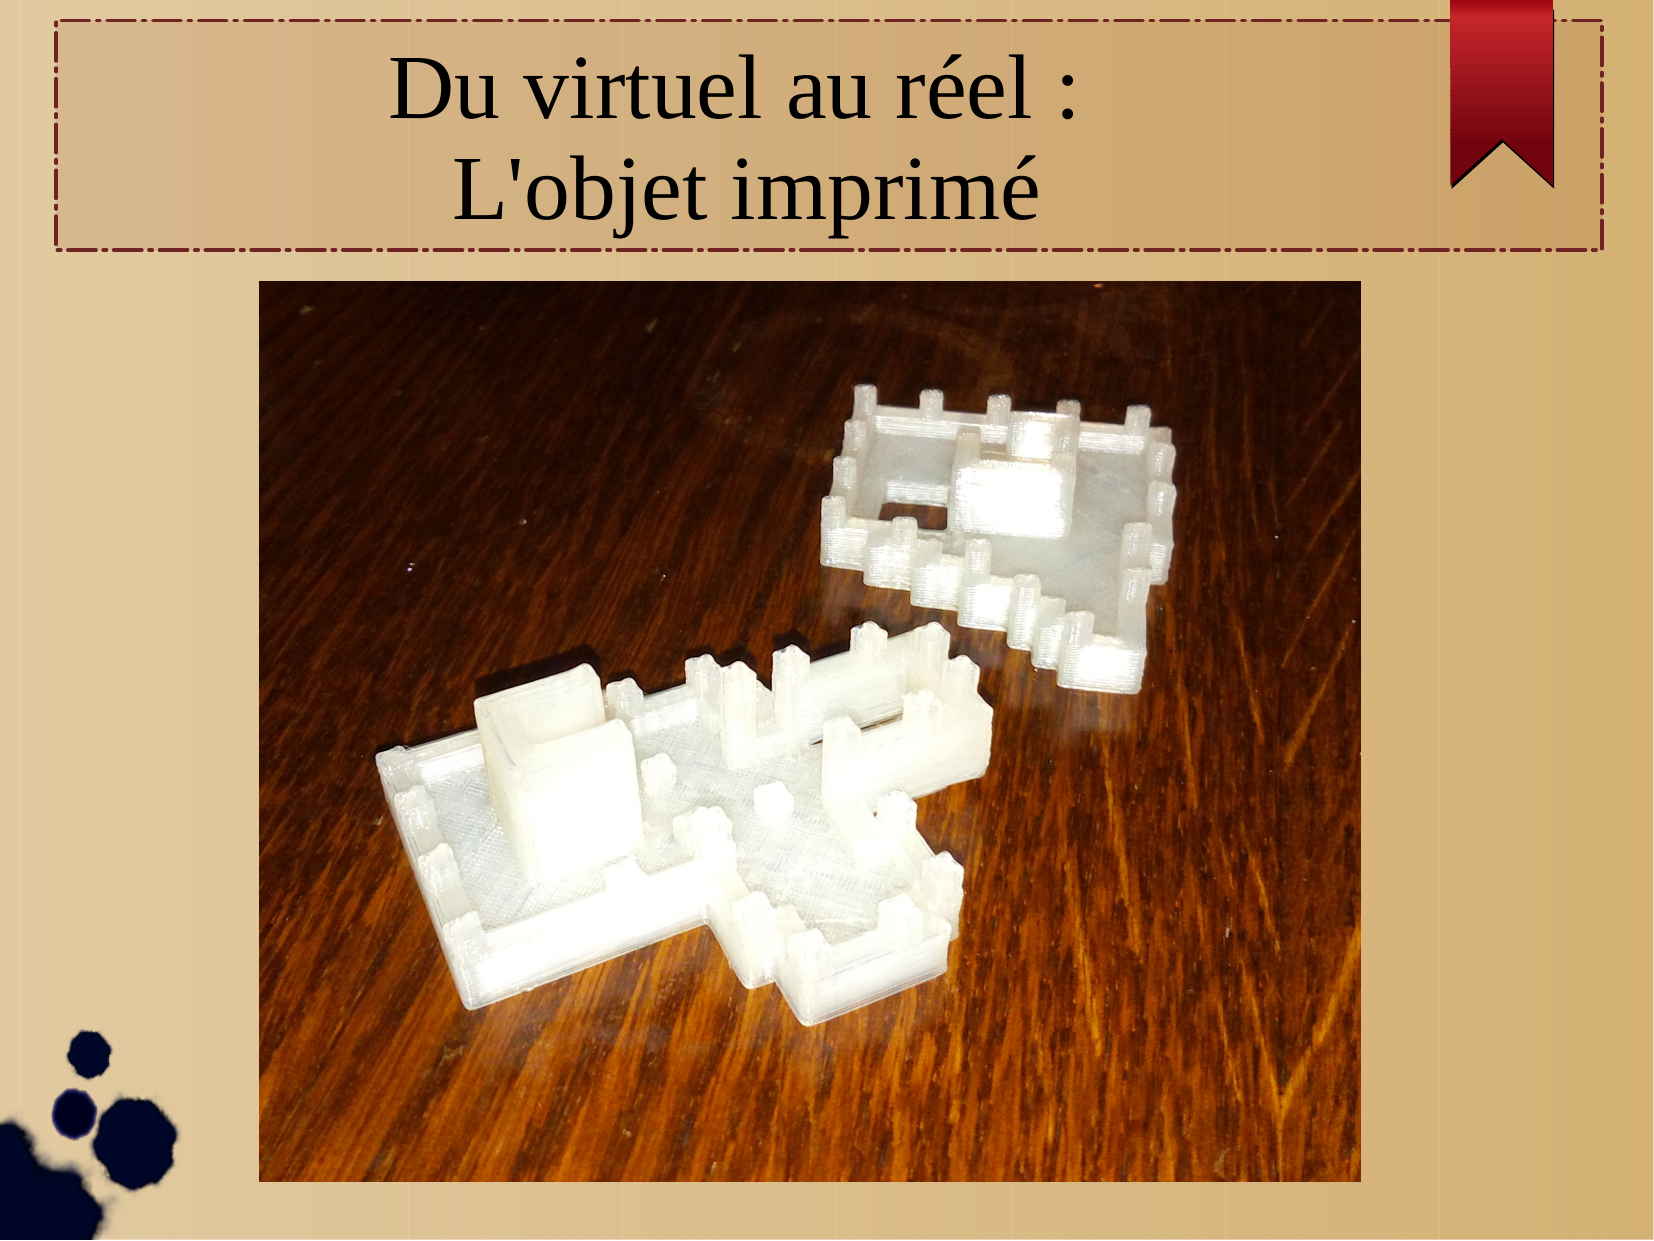

# Du virtuel au réel : L'objet imprimé